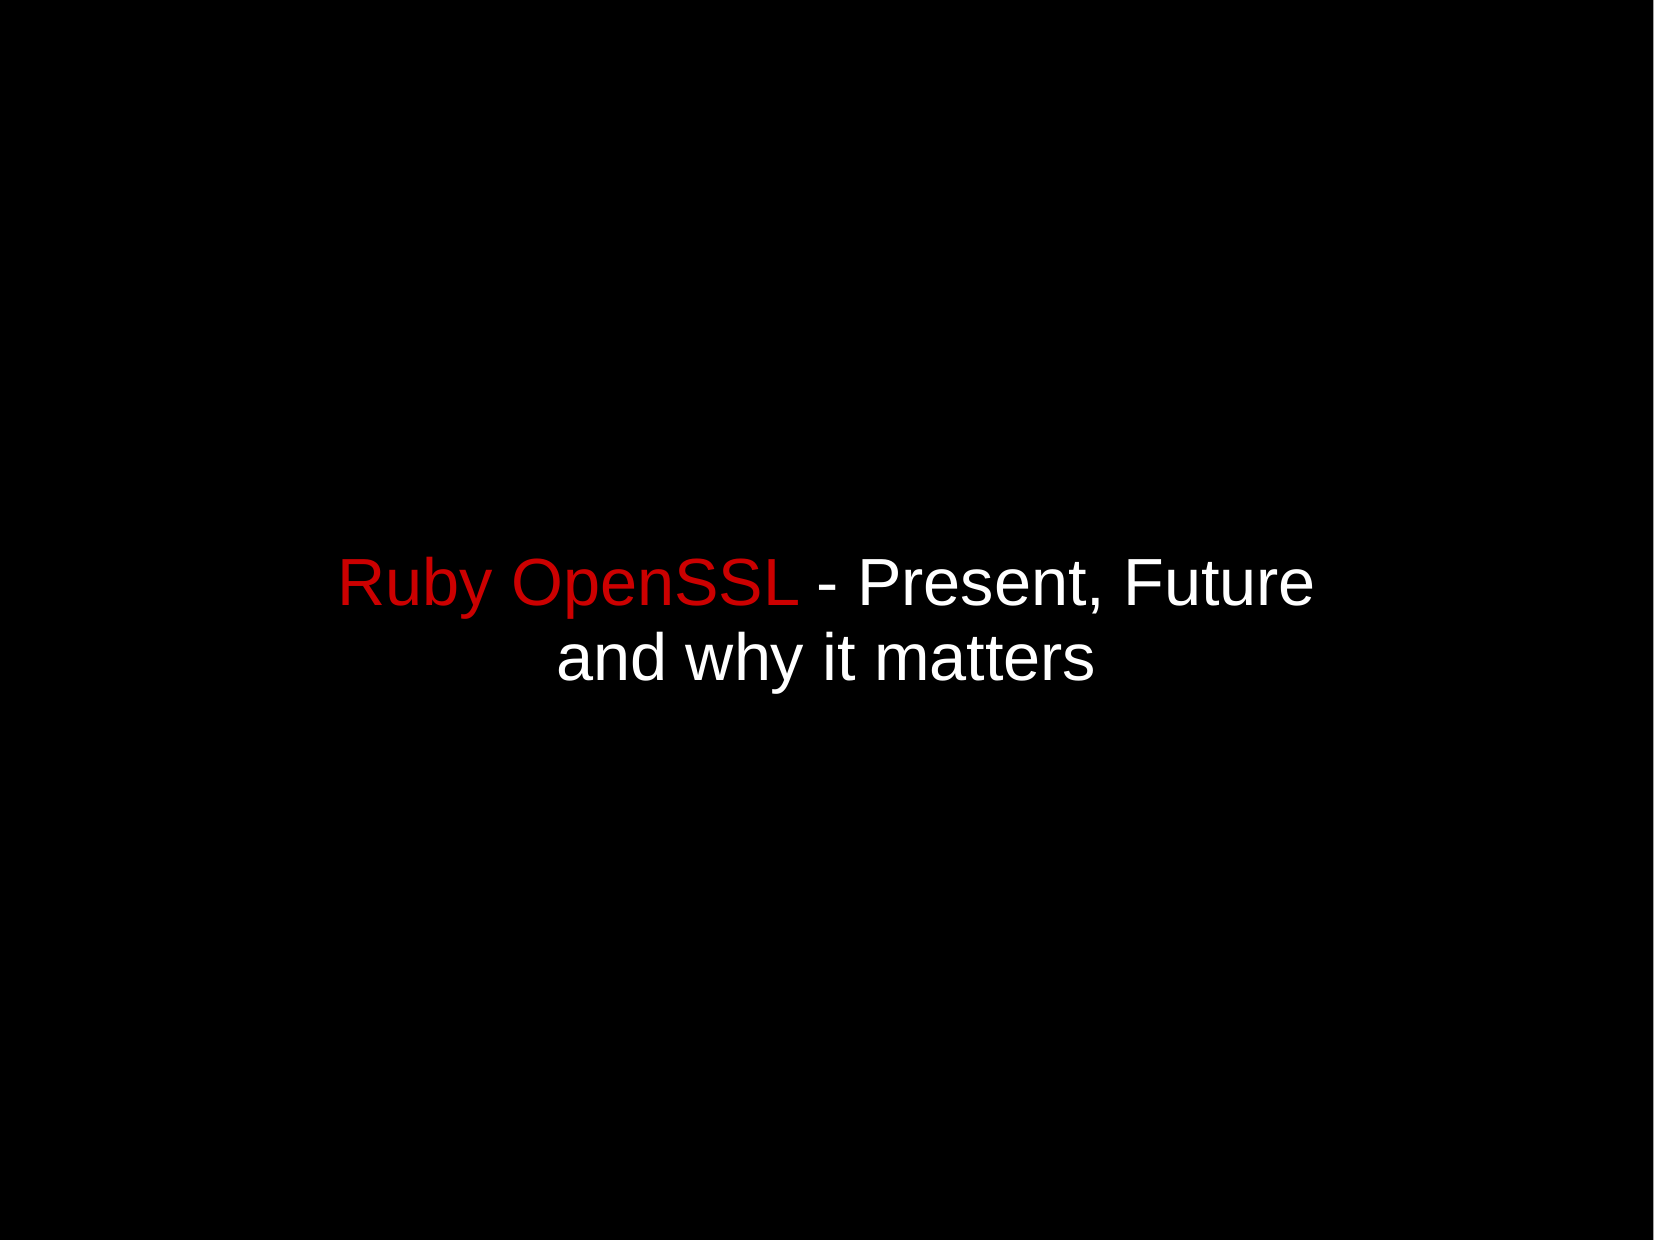

# Ruby OpenSSL - Present, Future
and why it matters